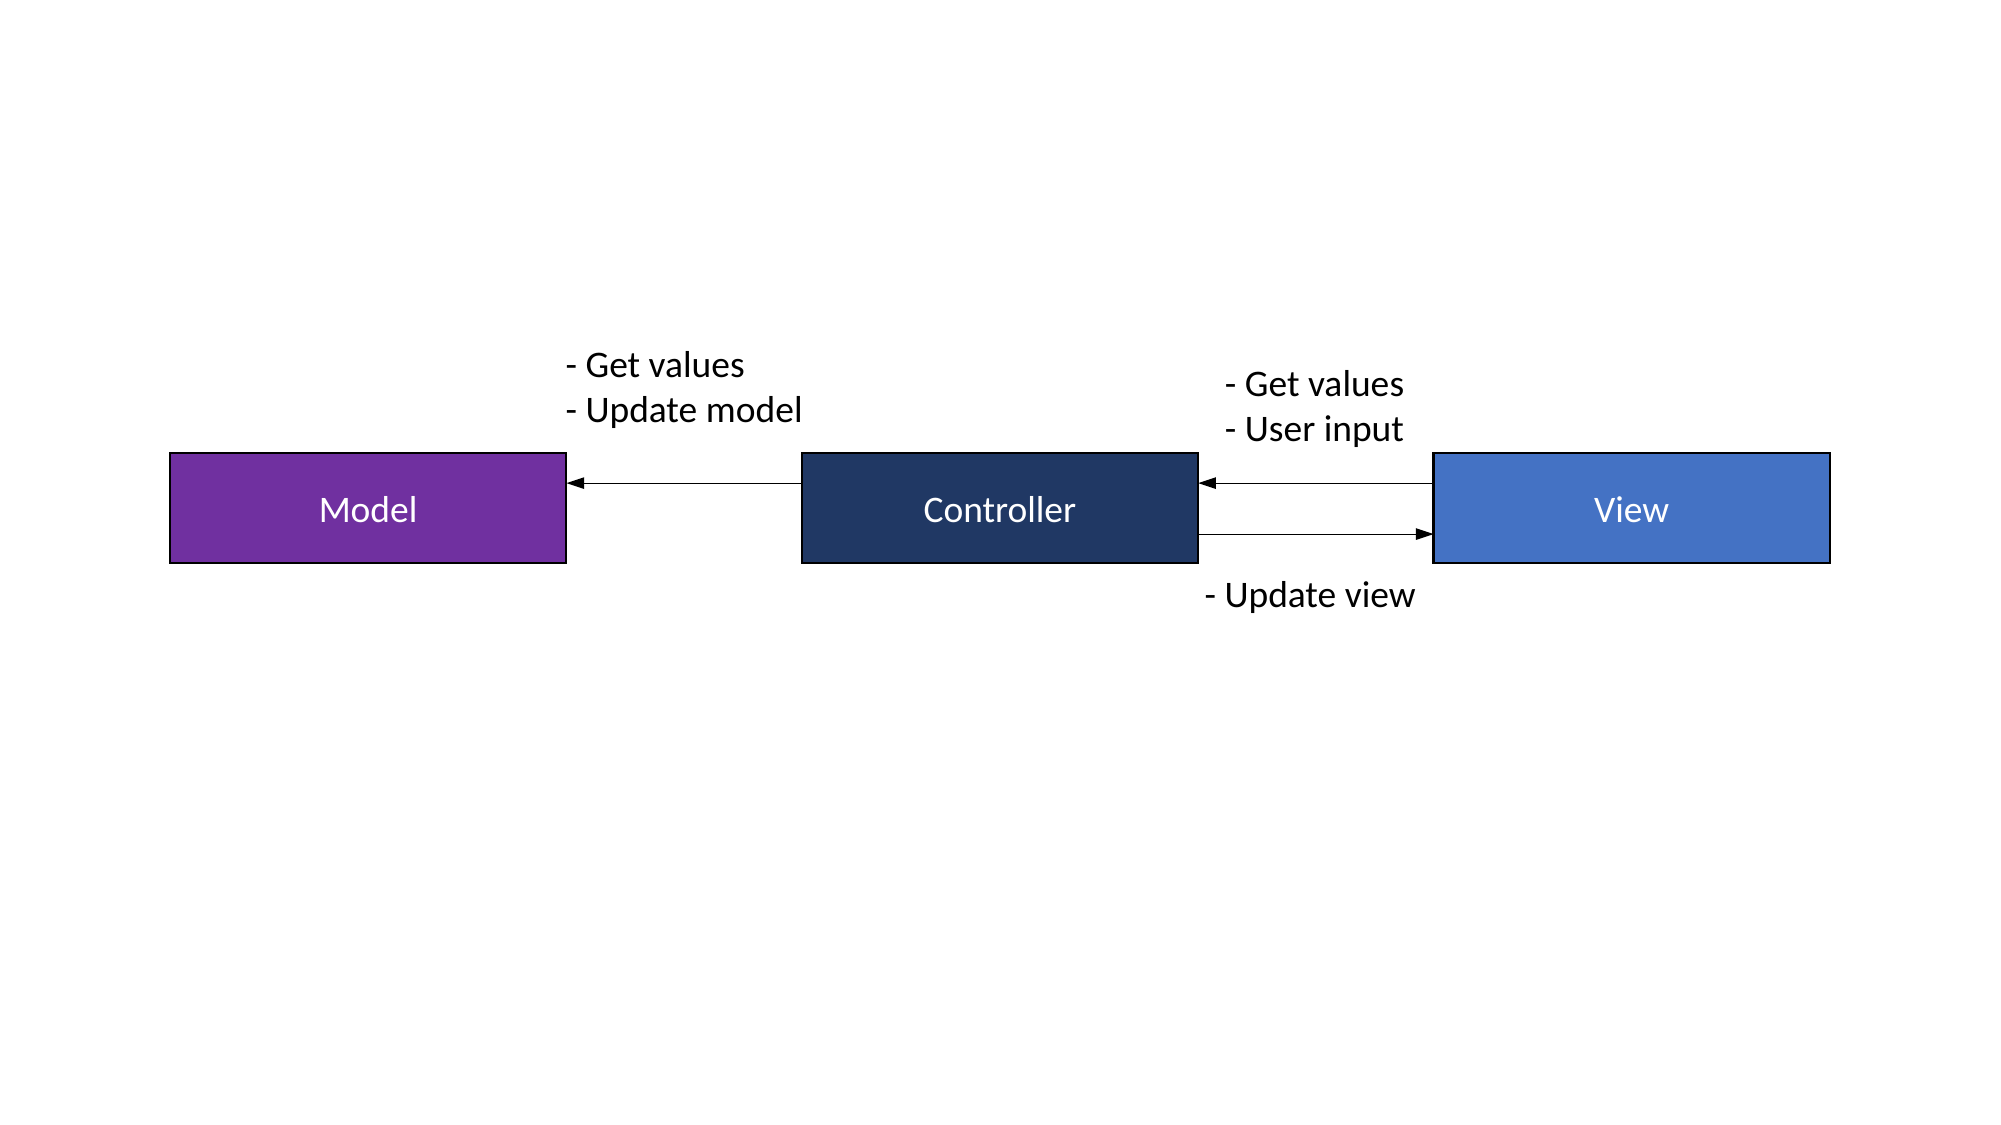

- Get values
- Update model
- Get values
- User input
Model
Controller
View
- Update view